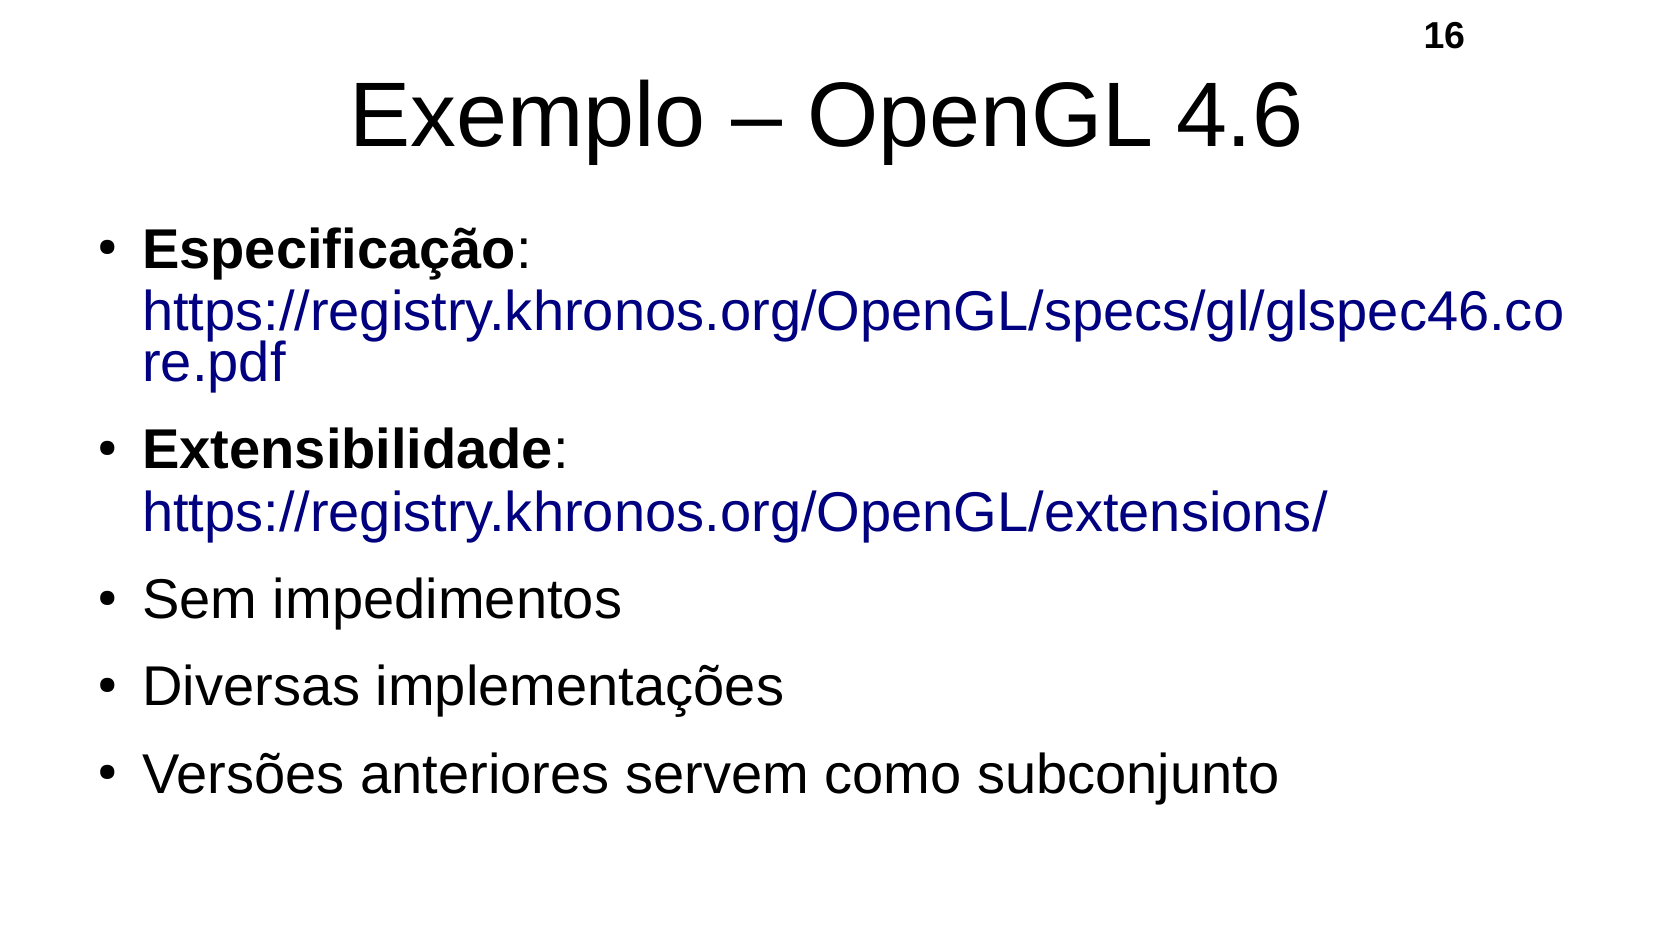

# Exemplo – OpenGL 4.6
Especificação: https://registry.khronos.org/OpenGL/specs/gl/glspec46.core.pdf
Extensibilidade: https://registry.khronos.org/OpenGL/extensions/
Sem impedimentos
Diversas implementações
Versões anteriores servem como subconjunto